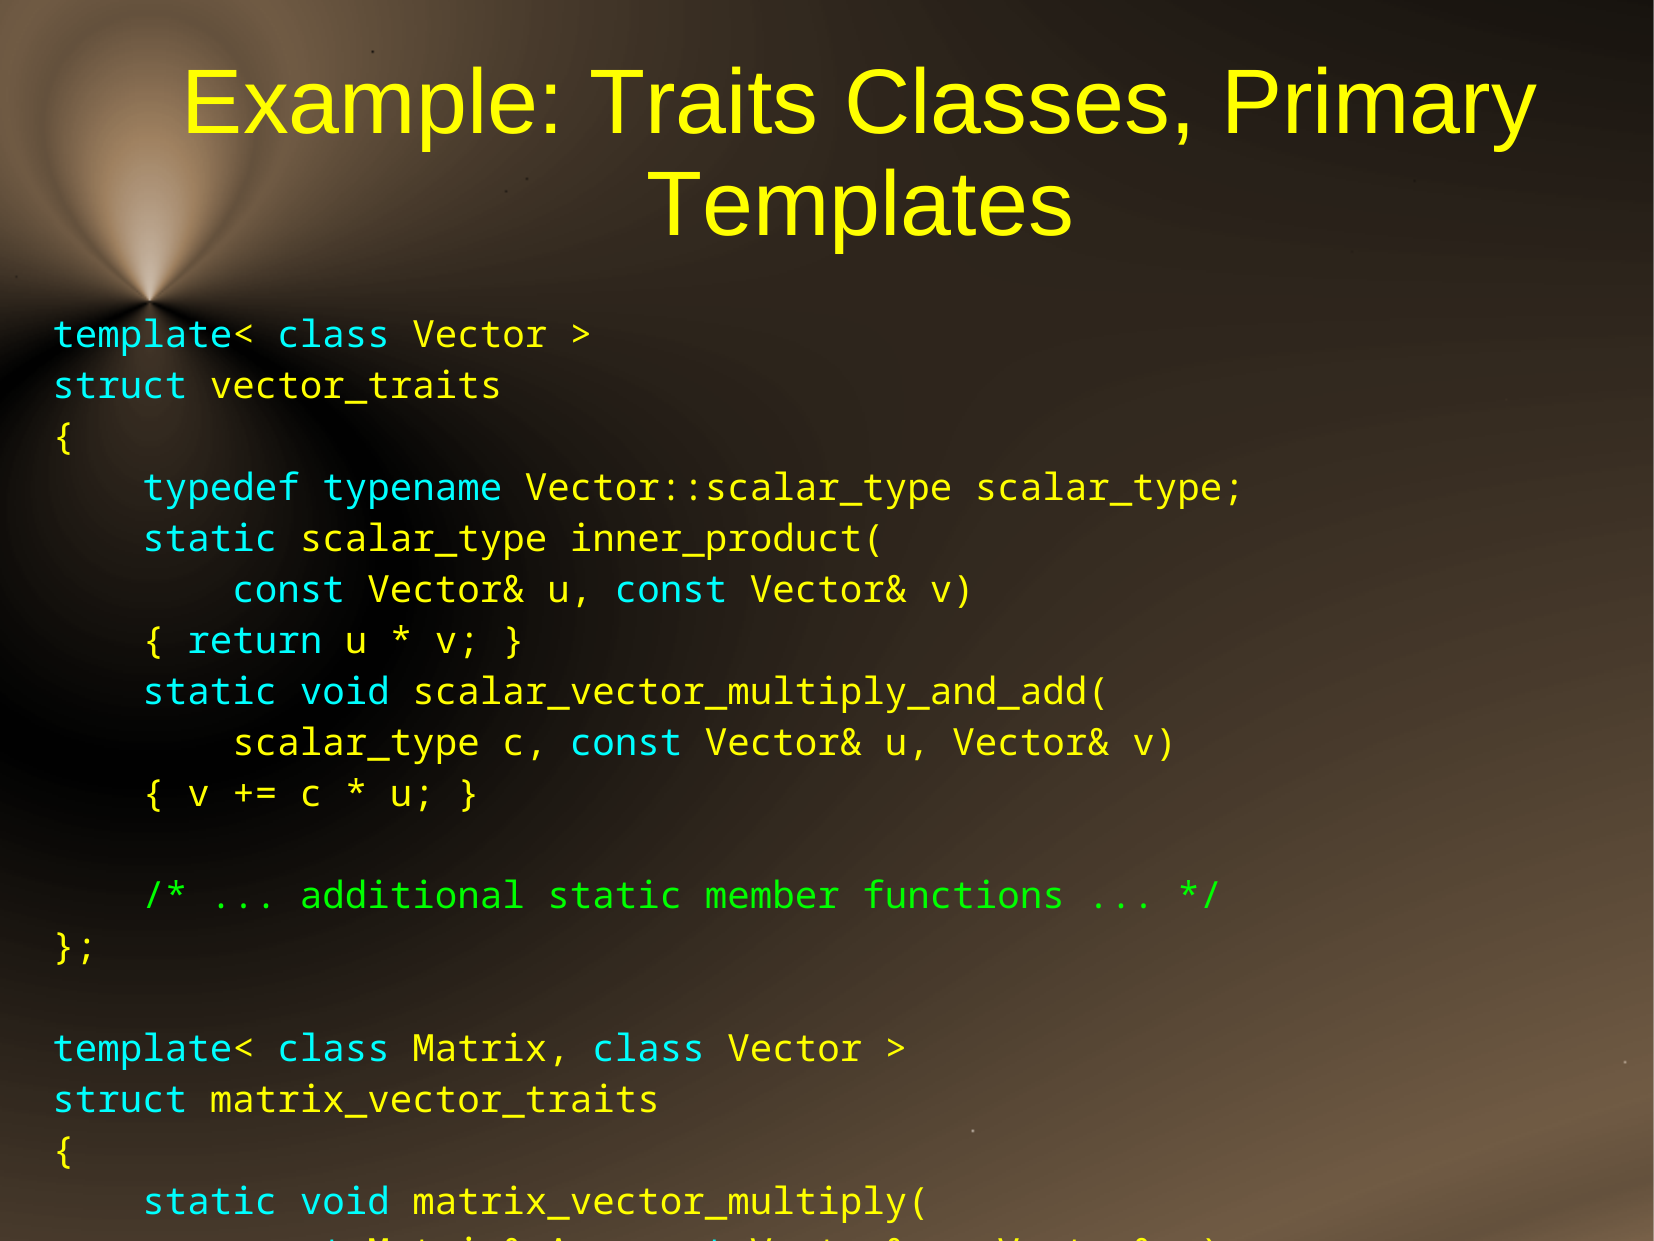

# Example: Traits Classes, Primary Templates
template< class Vector >
struct vector_traits
{
 typedef typename Vector::scalar_type scalar_type;
 static scalar_type inner_product(
 const Vector& u, const Vector& v)
 { return u * v; }
 static void scalar_vector_multiply_and_add(
 scalar_type c, const Vector& u, Vector& v)
 { v += c * u; }
 /* ... additional static member functions ... */
};
template< class Matrix, class Vector >
struct matrix_vector_traits
{
 static void matrix_vector_multiply(
 const Matrix& A, const Vector& u, Vector& v)
 { v = A * u; }
};